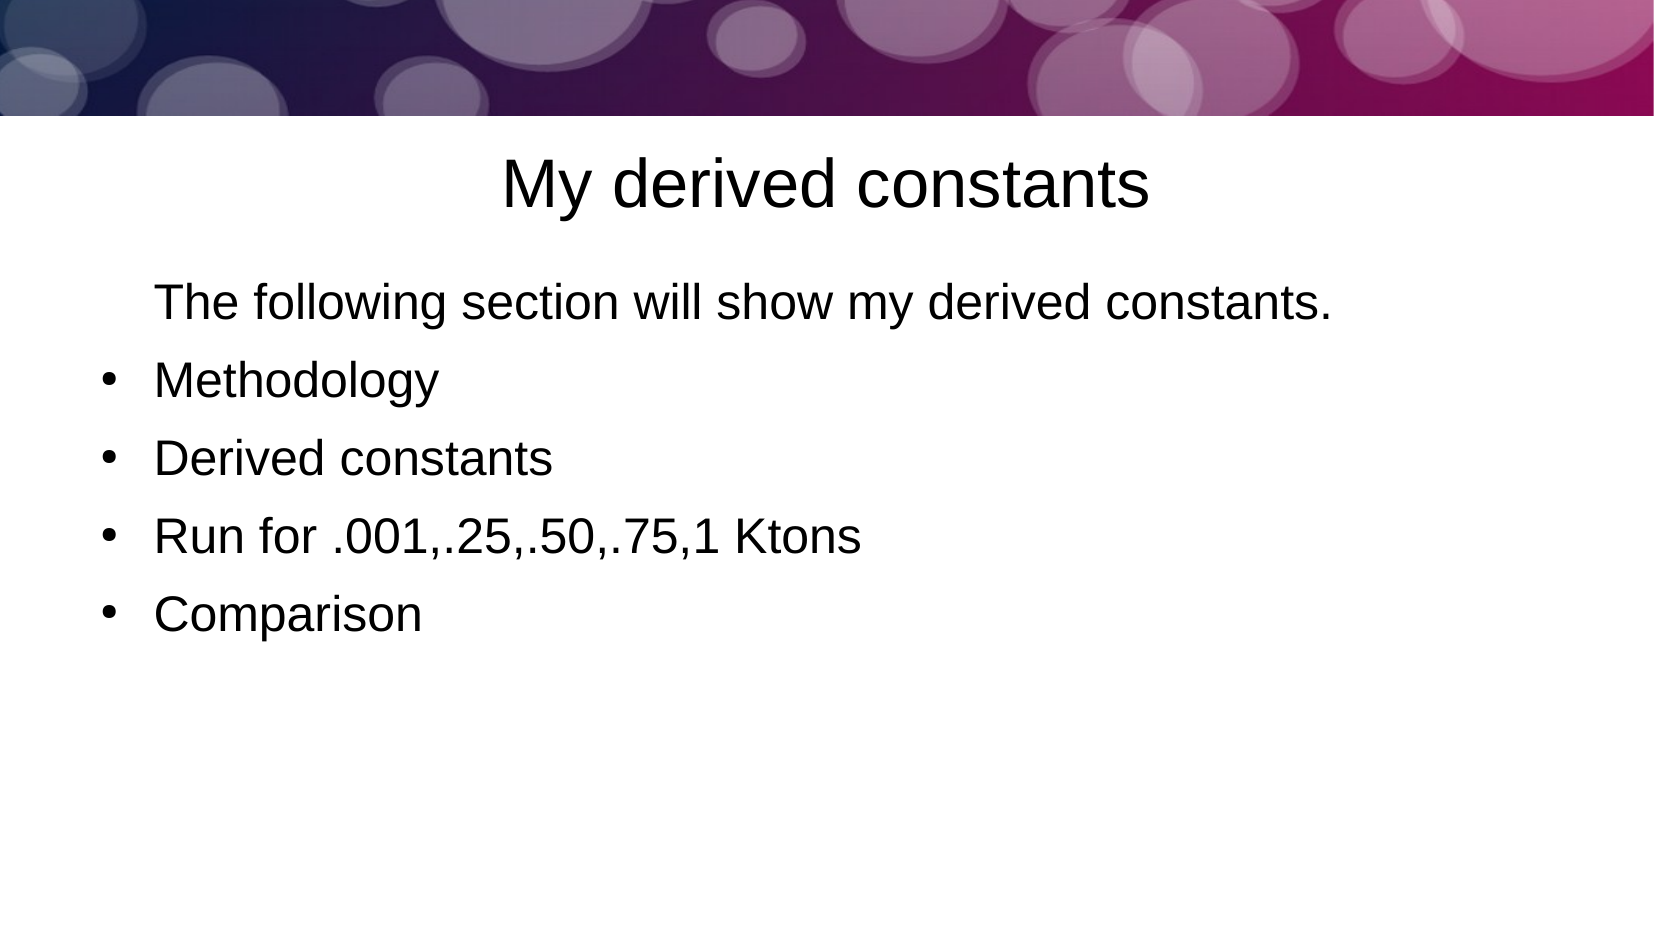

# My derived constants
The following section will show my derived constants.
Methodology
Derived constants
Run for .001,.25,.50,.75,1 Ktons
Comparison